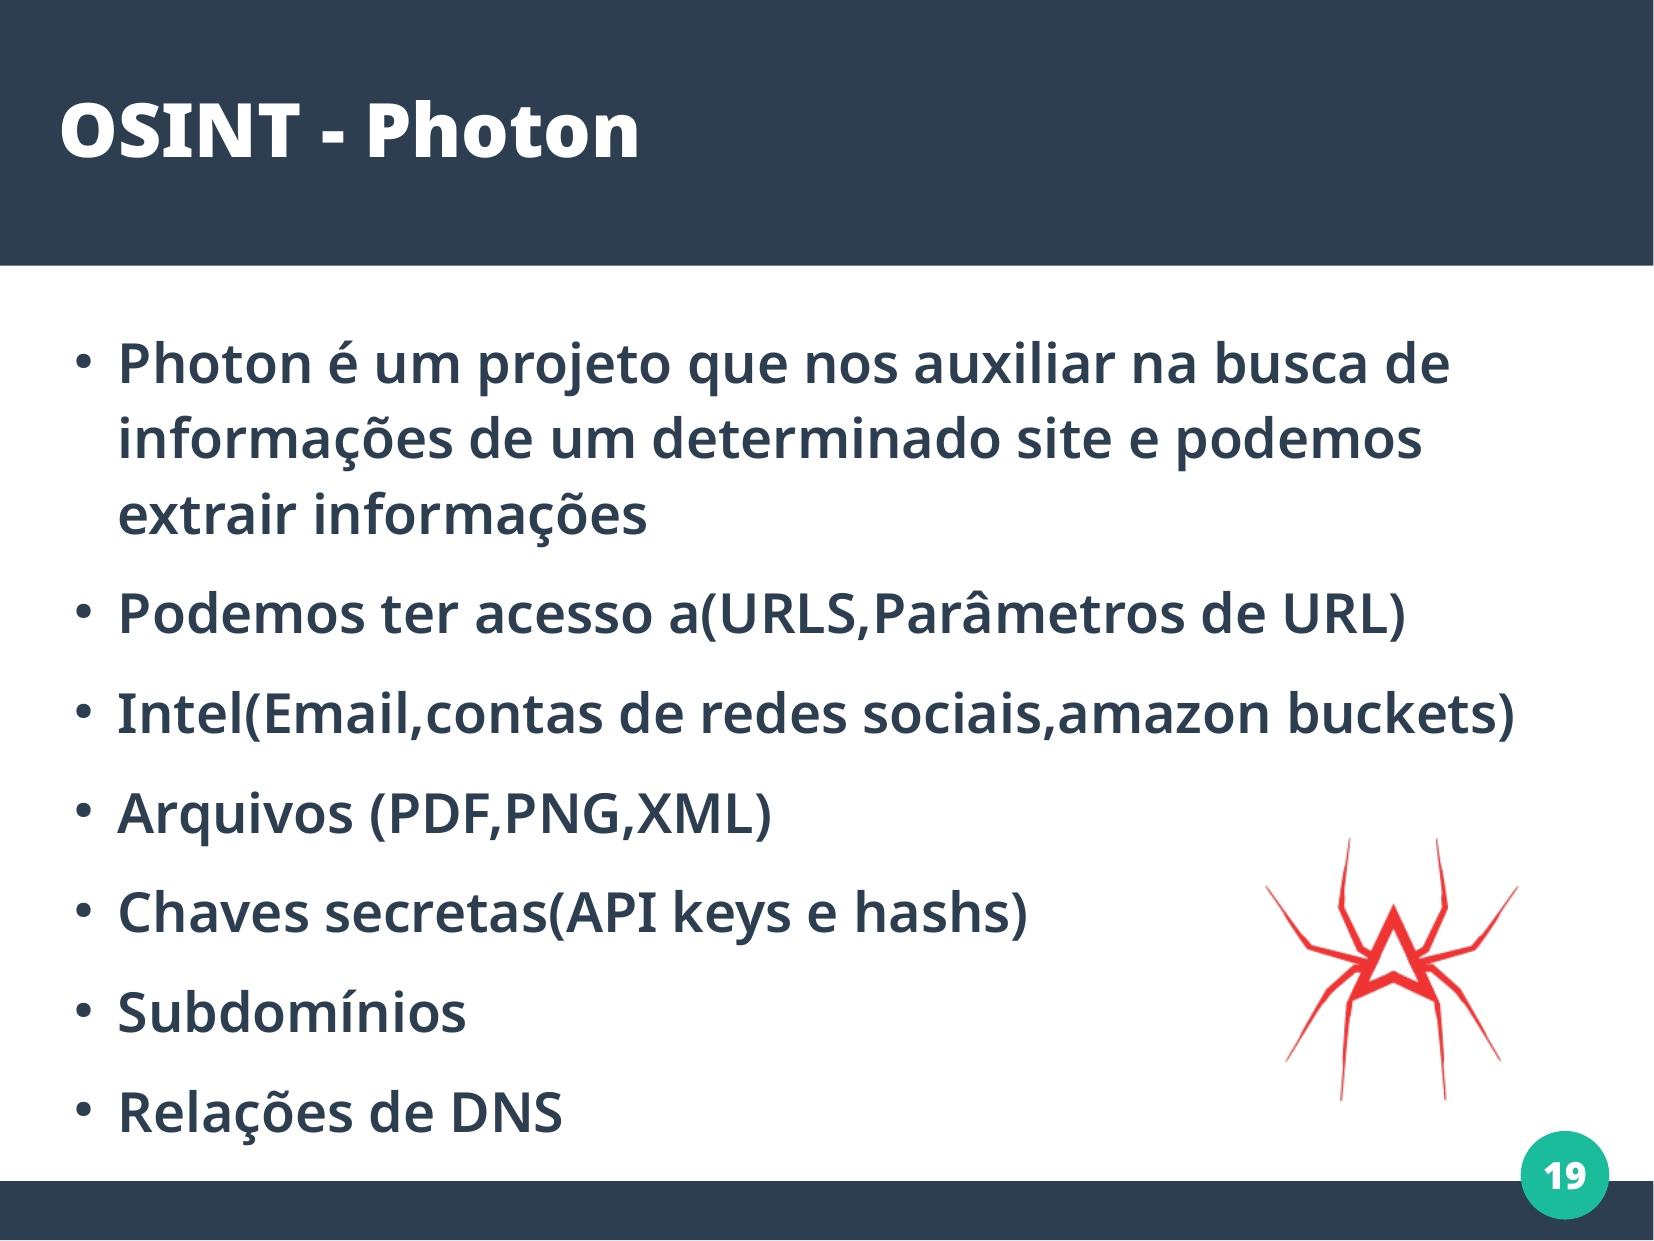

# OSINT - Photon
Photon é um projeto que nos auxiliar na busca de informações de um determinado site e podemos extrair informações
Podemos ter acesso a(URLS,Parâmetros de URL)
Intel(Email,contas de redes sociais,amazon buckets)
Arquivos (PDF,PNG,XML)
Chaves secretas(API keys e hashs)
Subdomínios
Relações de DNS
19